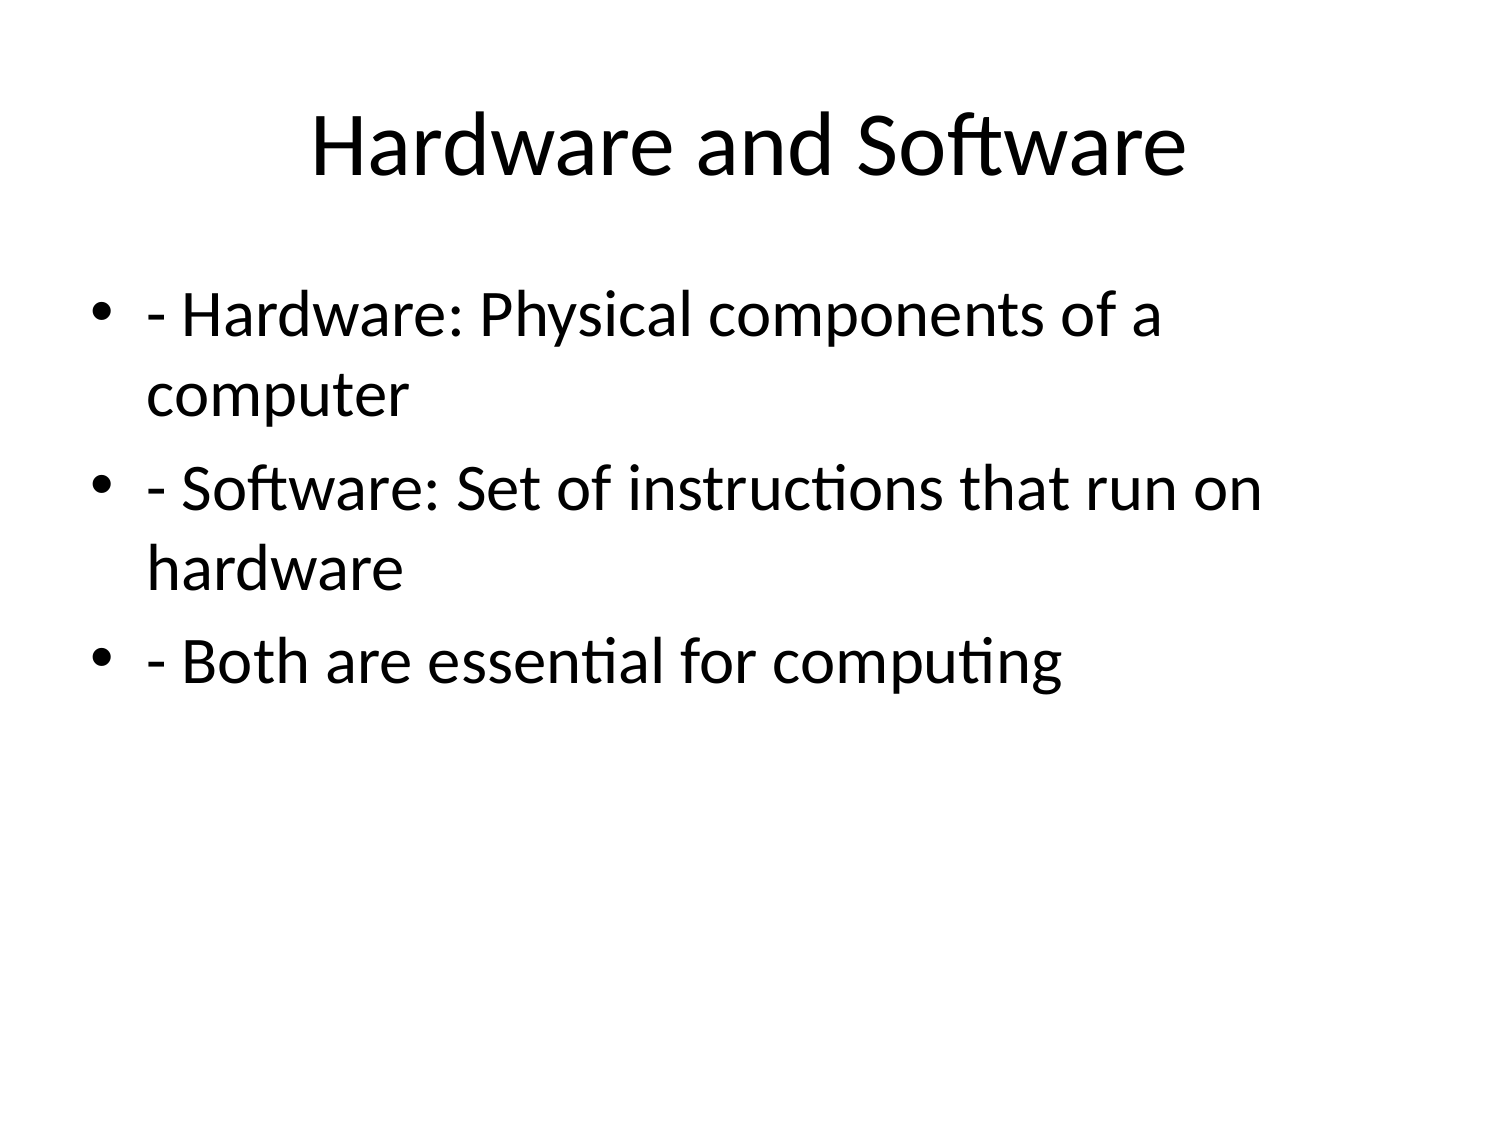

# Hardware and Software
- Hardware: Physical components of a computer
- Software: Set of instructions that run on hardware
- Both are essential for computing